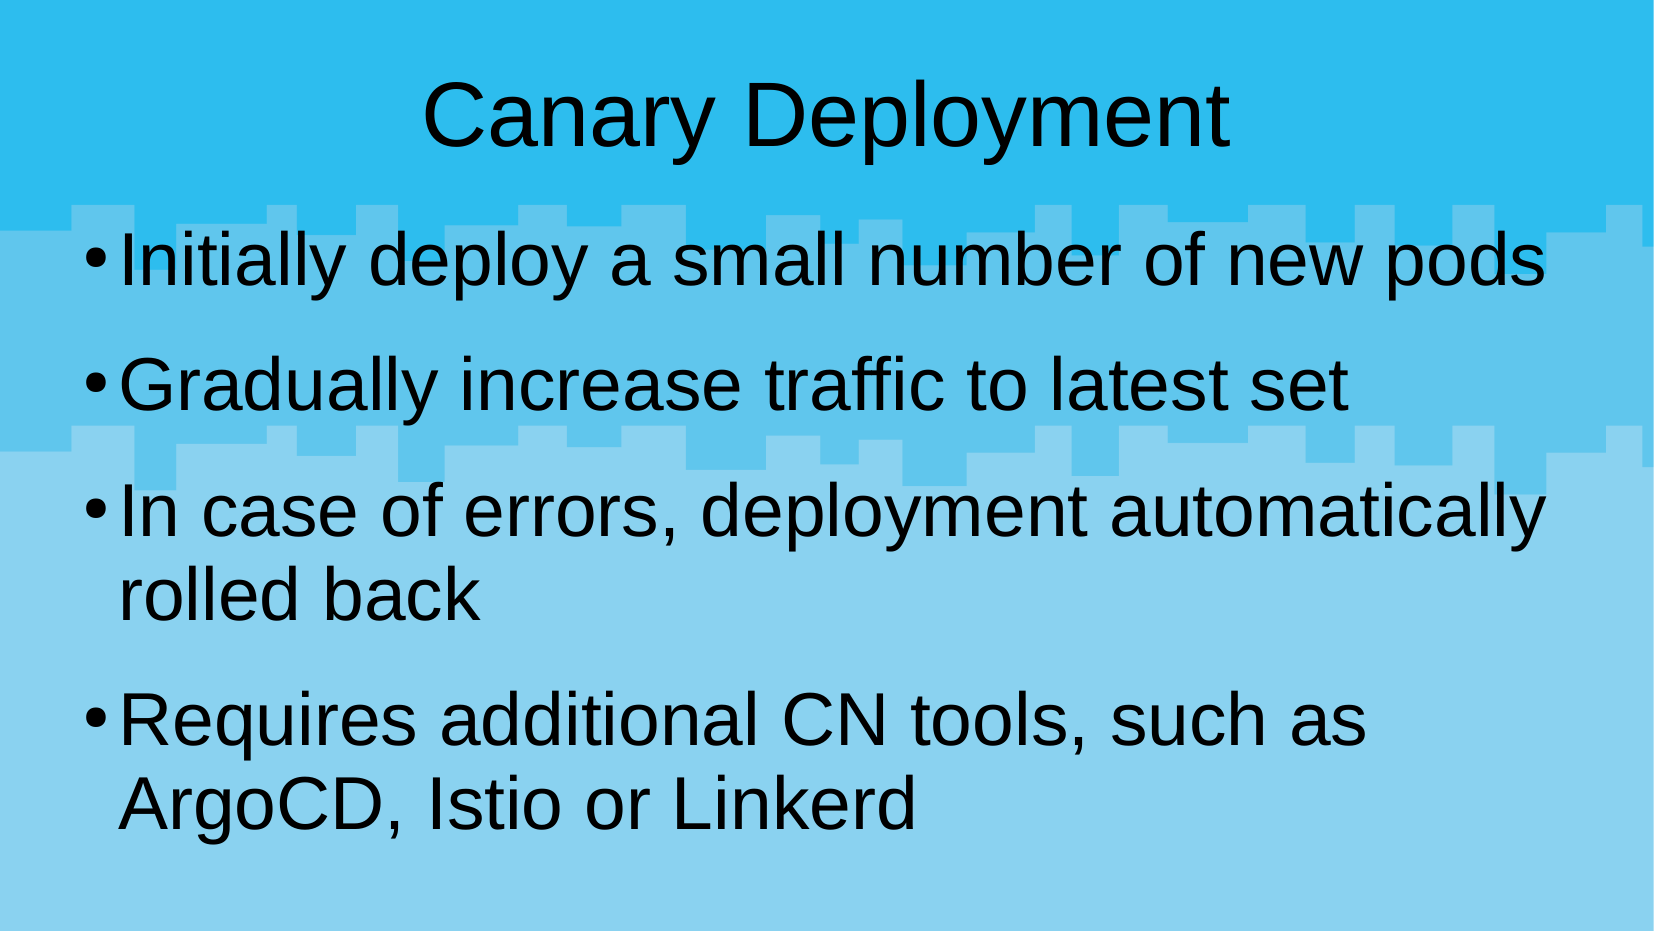

# Canary Deployment
Initially deploy a small number of new pods
Gradually increase traffic to latest set
In case of errors, deployment automatically rolled back
Requires additional CN tools, such as ArgoCD, Istio or Linkerd